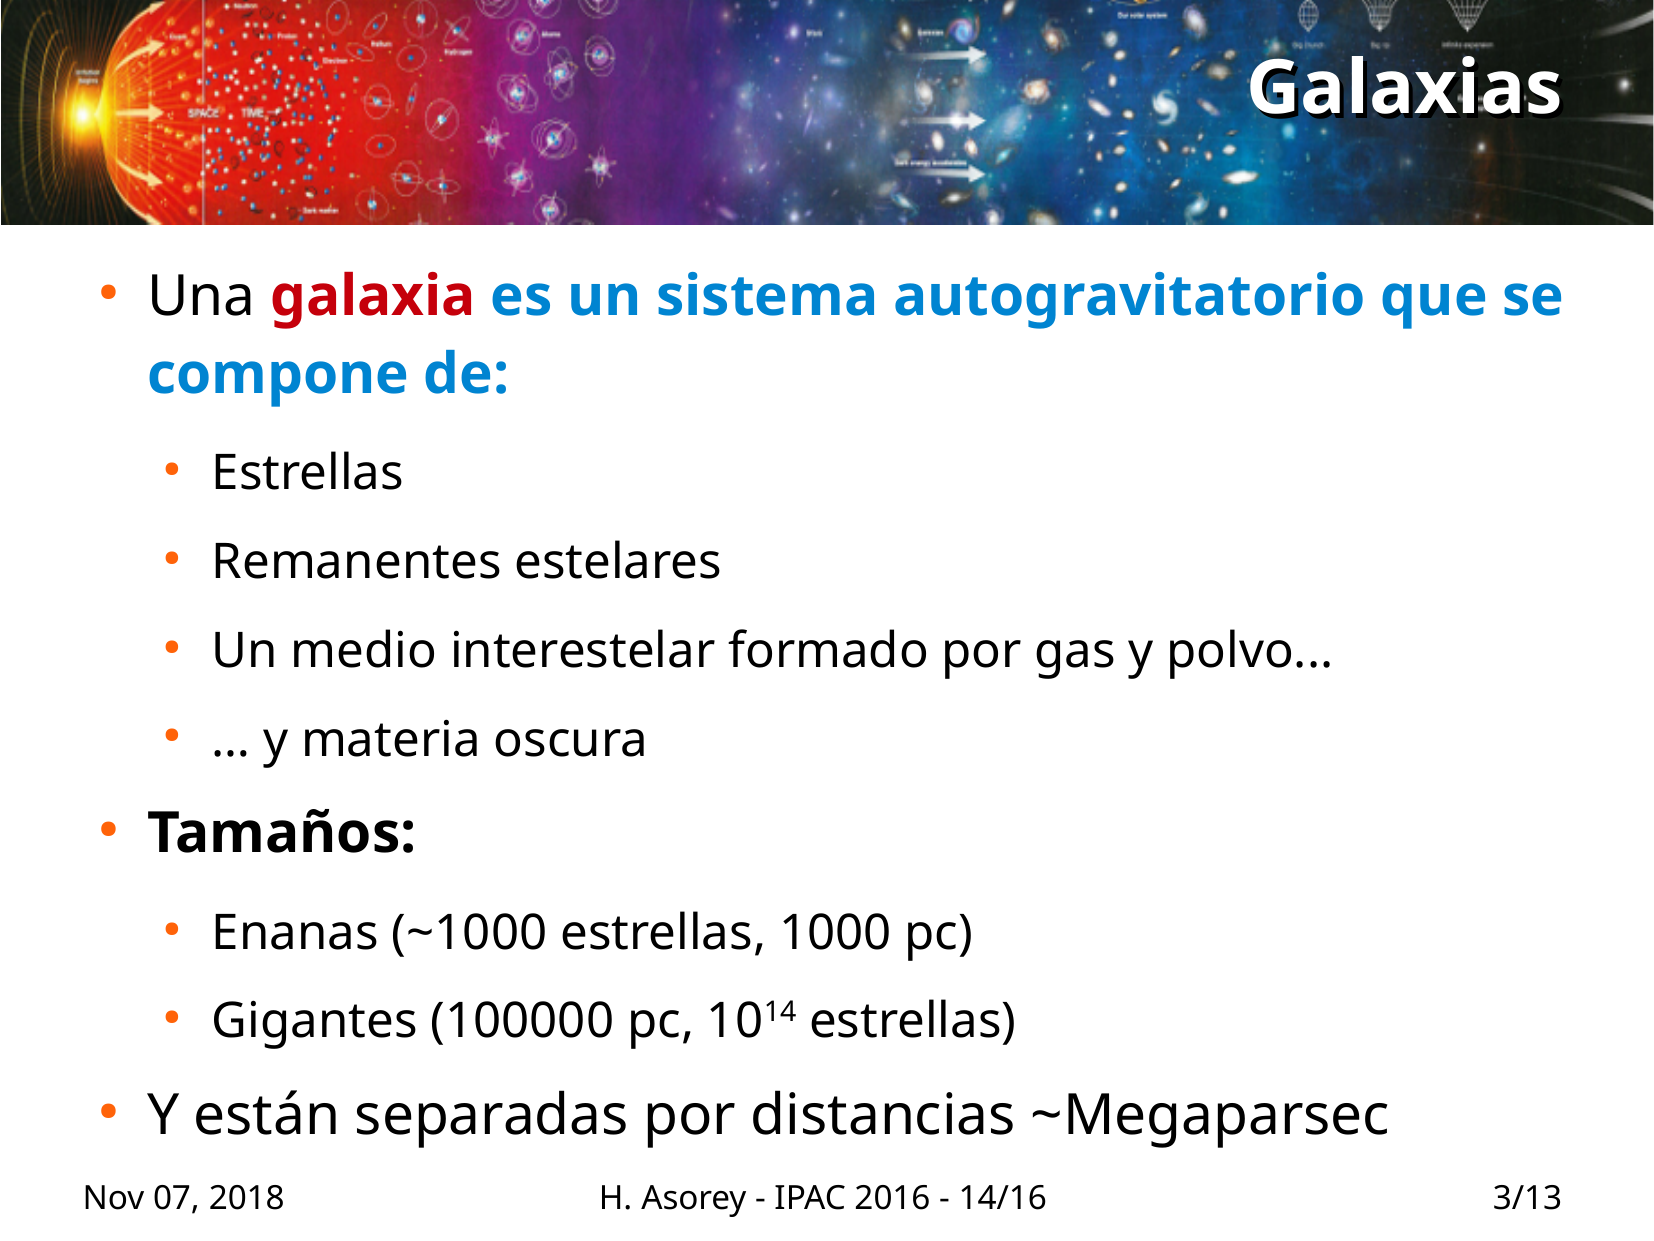

# Galaxias
Una galaxia es un sistema autogravitatorio que se compone de:
Estrellas
Remanentes estelares
Un medio interestelar formado por gas y polvo...
… y materia oscura
Tamaños:
Enanas (~1000 estrellas, 1000 pc)
Gigantes (100000 pc, 1014 estrellas)
Y están separadas por distancias ~Megaparsec
Nov 07, 2018
H. Asorey - IPAC 2016 - 14/16
3